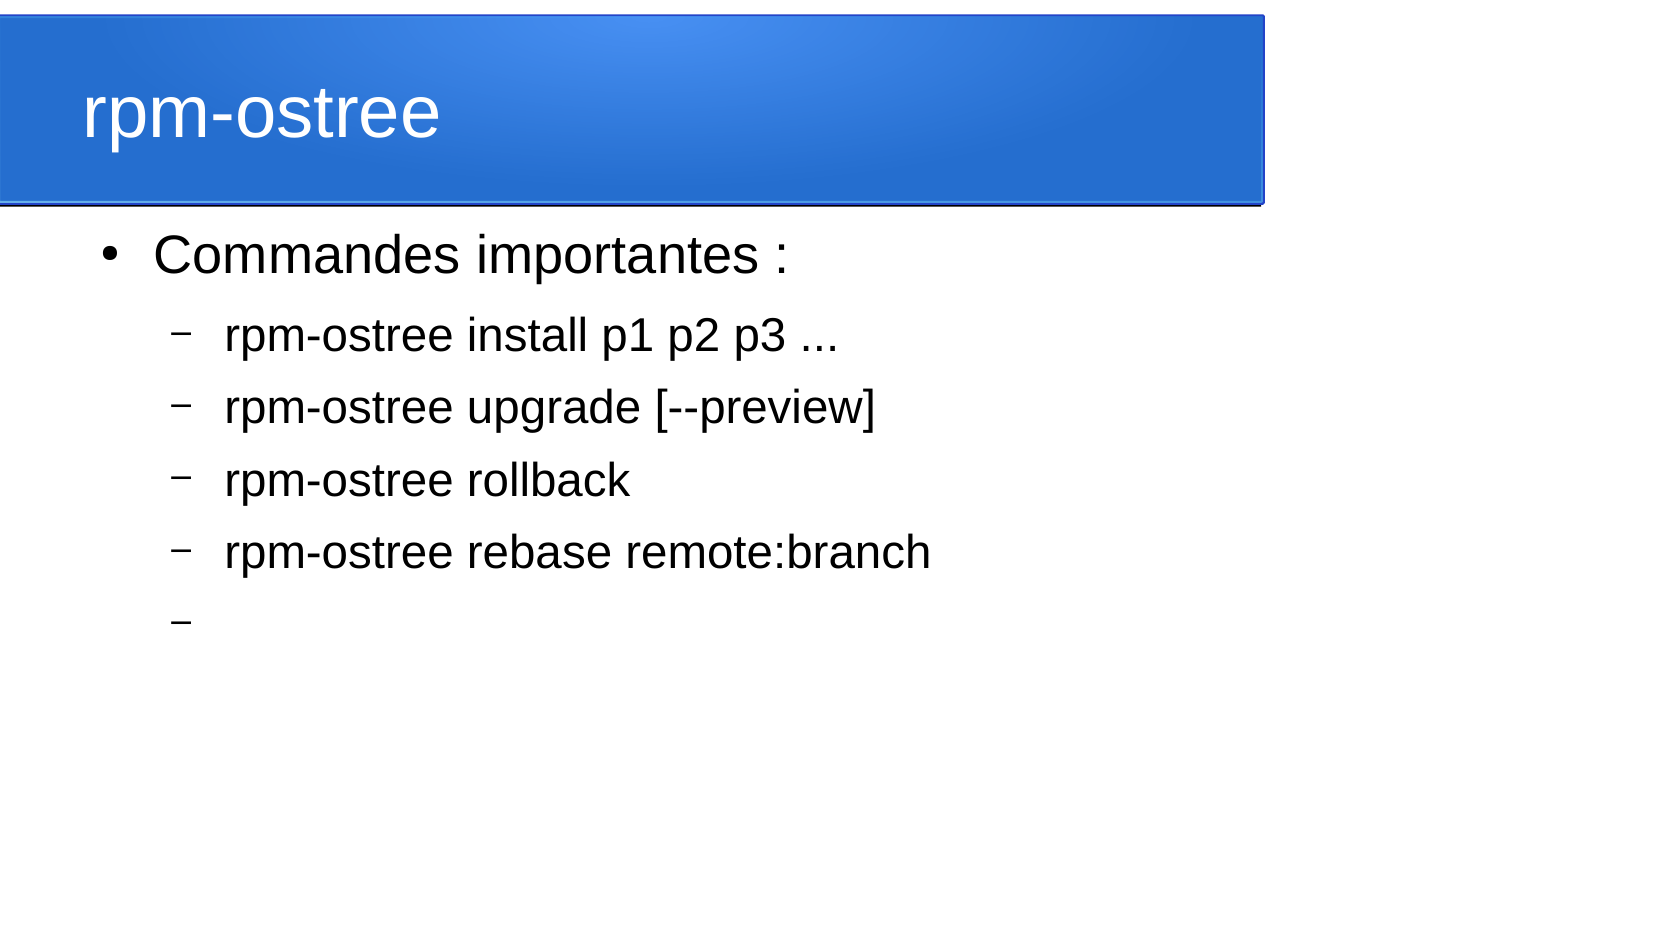

# rpm-ostree
Commandes importantes :
rpm-ostree install p1 p2 p3 ...
rpm-ostree upgrade [--preview]
rpm-ostree rollback
rpm-ostree rebase remote:branch